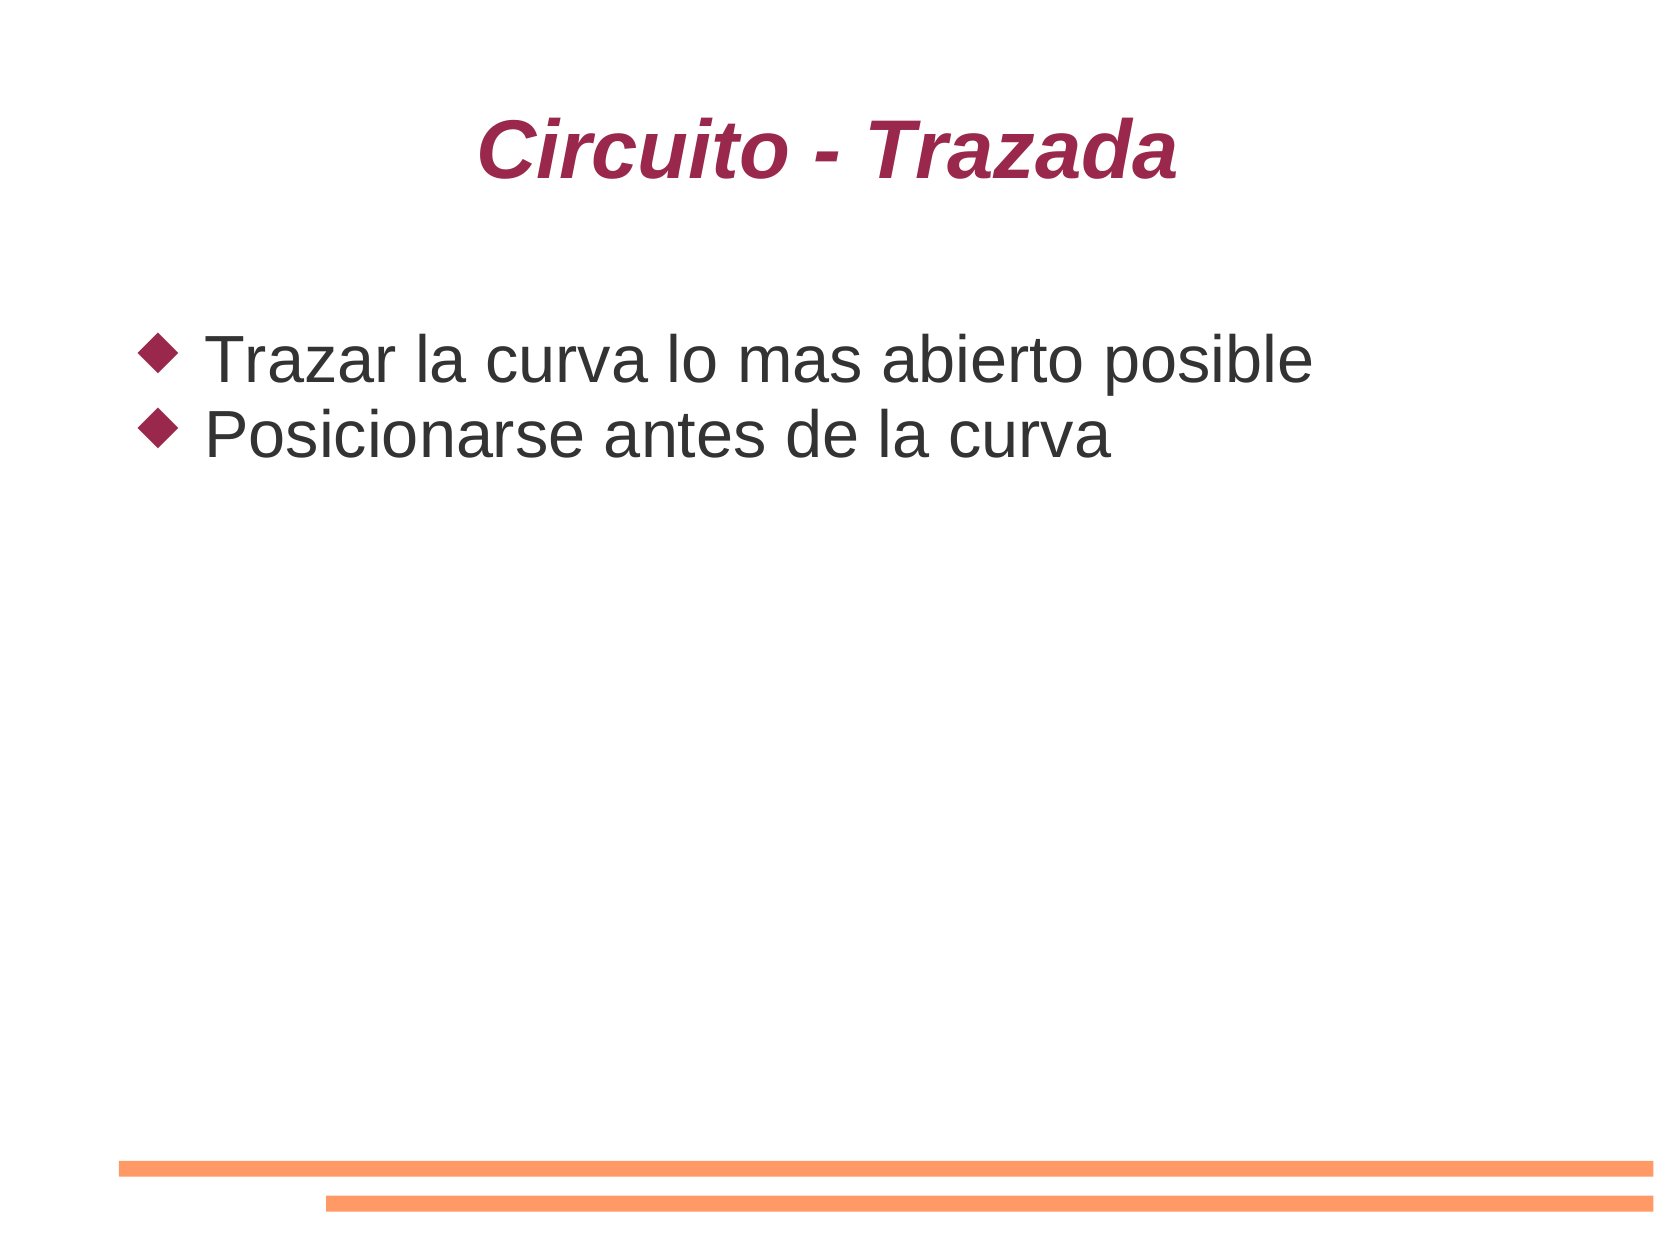

# Circuito - Trazada
Trazar la curva lo mas abierto posible
Posicionarse antes de la curva